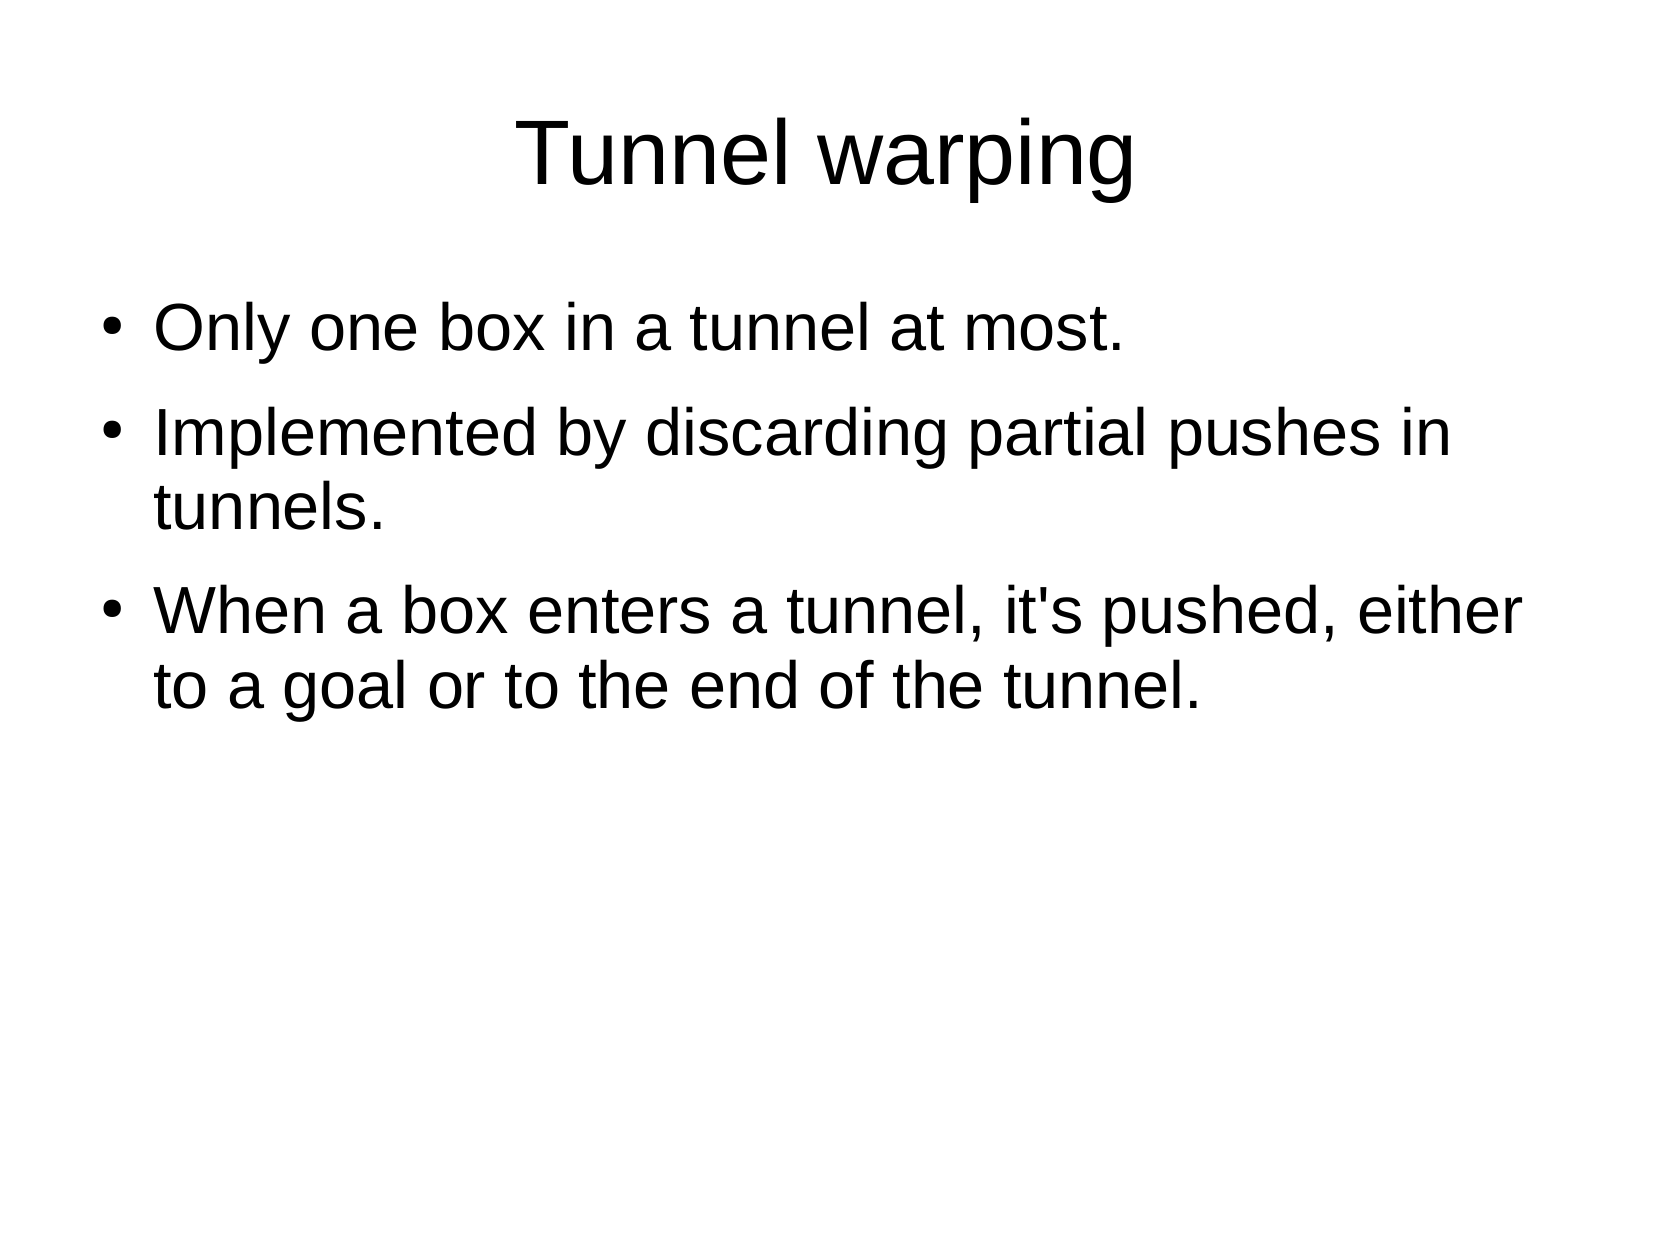

# Tunnel warping
Only one box in a tunnel at most.
Implemented by discarding partial pushes in tunnels.
When a box enters a tunnel, it's pushed, either to a goal or to the end of the tunnel.